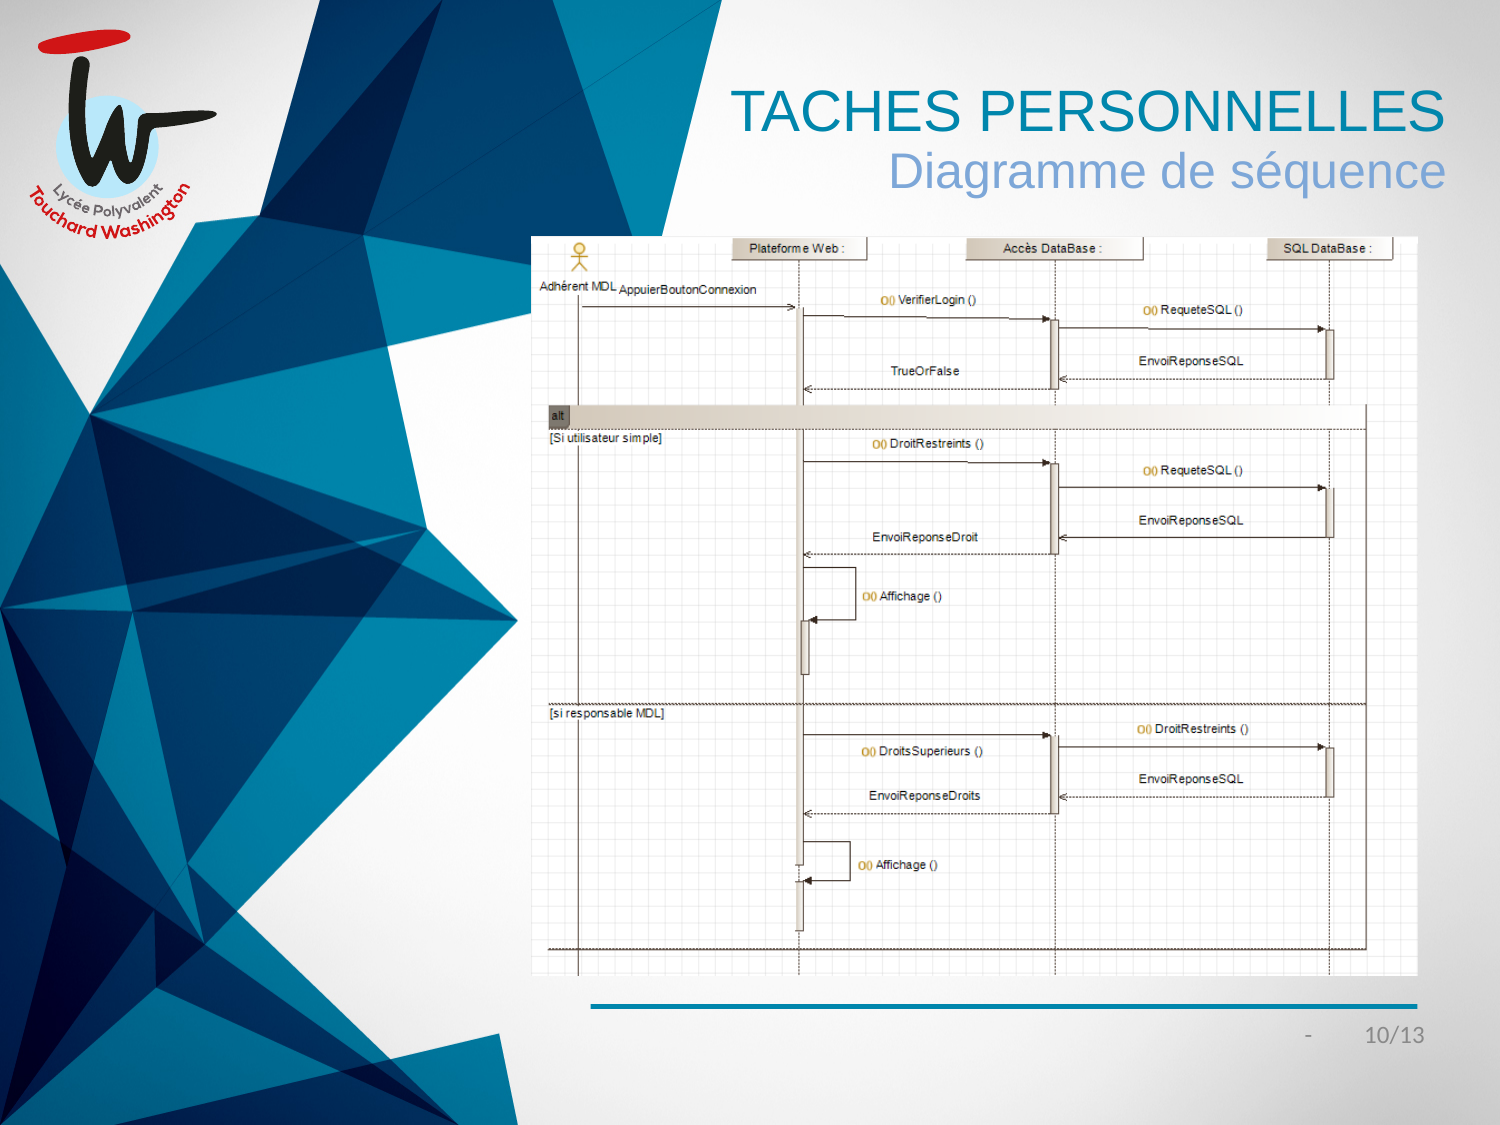

# TACHES PERSONNELLES Diagramme de séquence
10